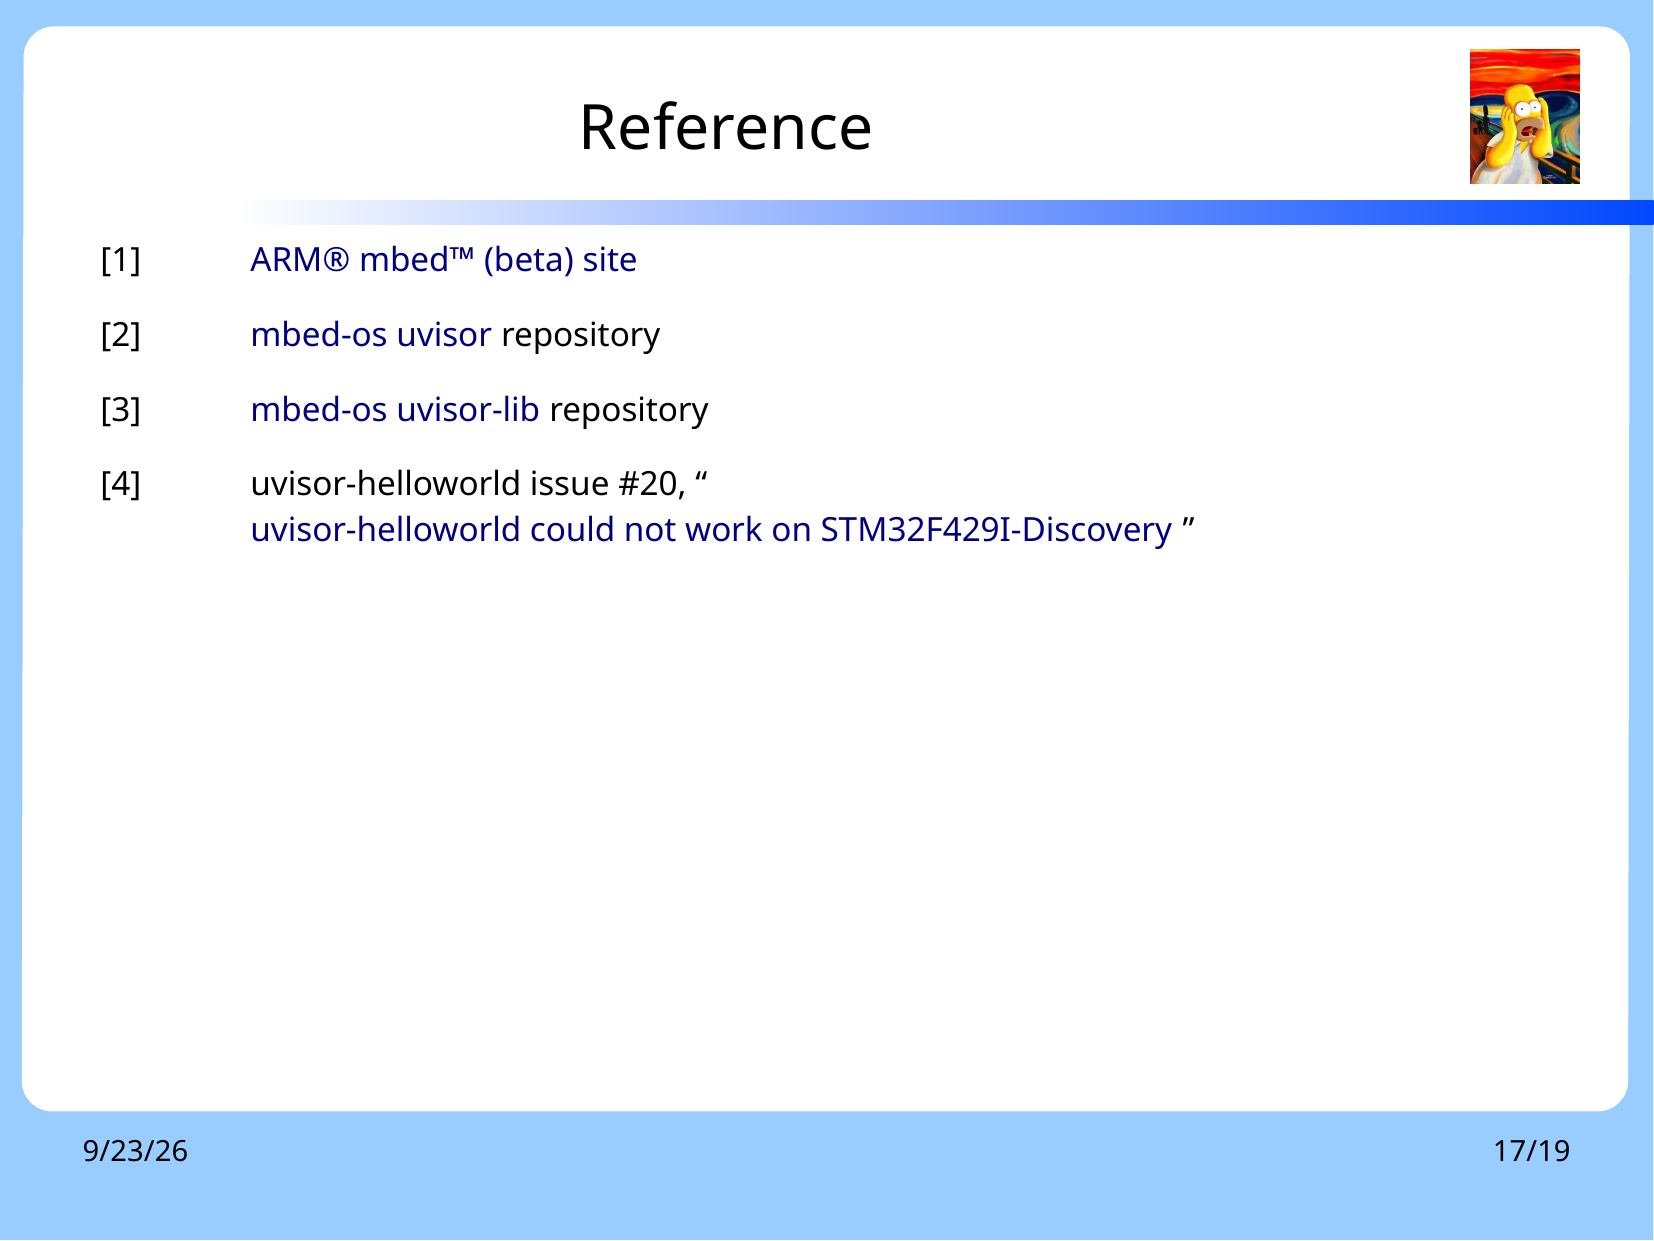

# Reference
ARM® mbed™ (beta) site
mbed-os uvisor repository
mbed-os uvisor-lib repository
uvisor-helloworld issue #20, “uvisor-helloworld could not work on STM32F429I-Discovery ”
17